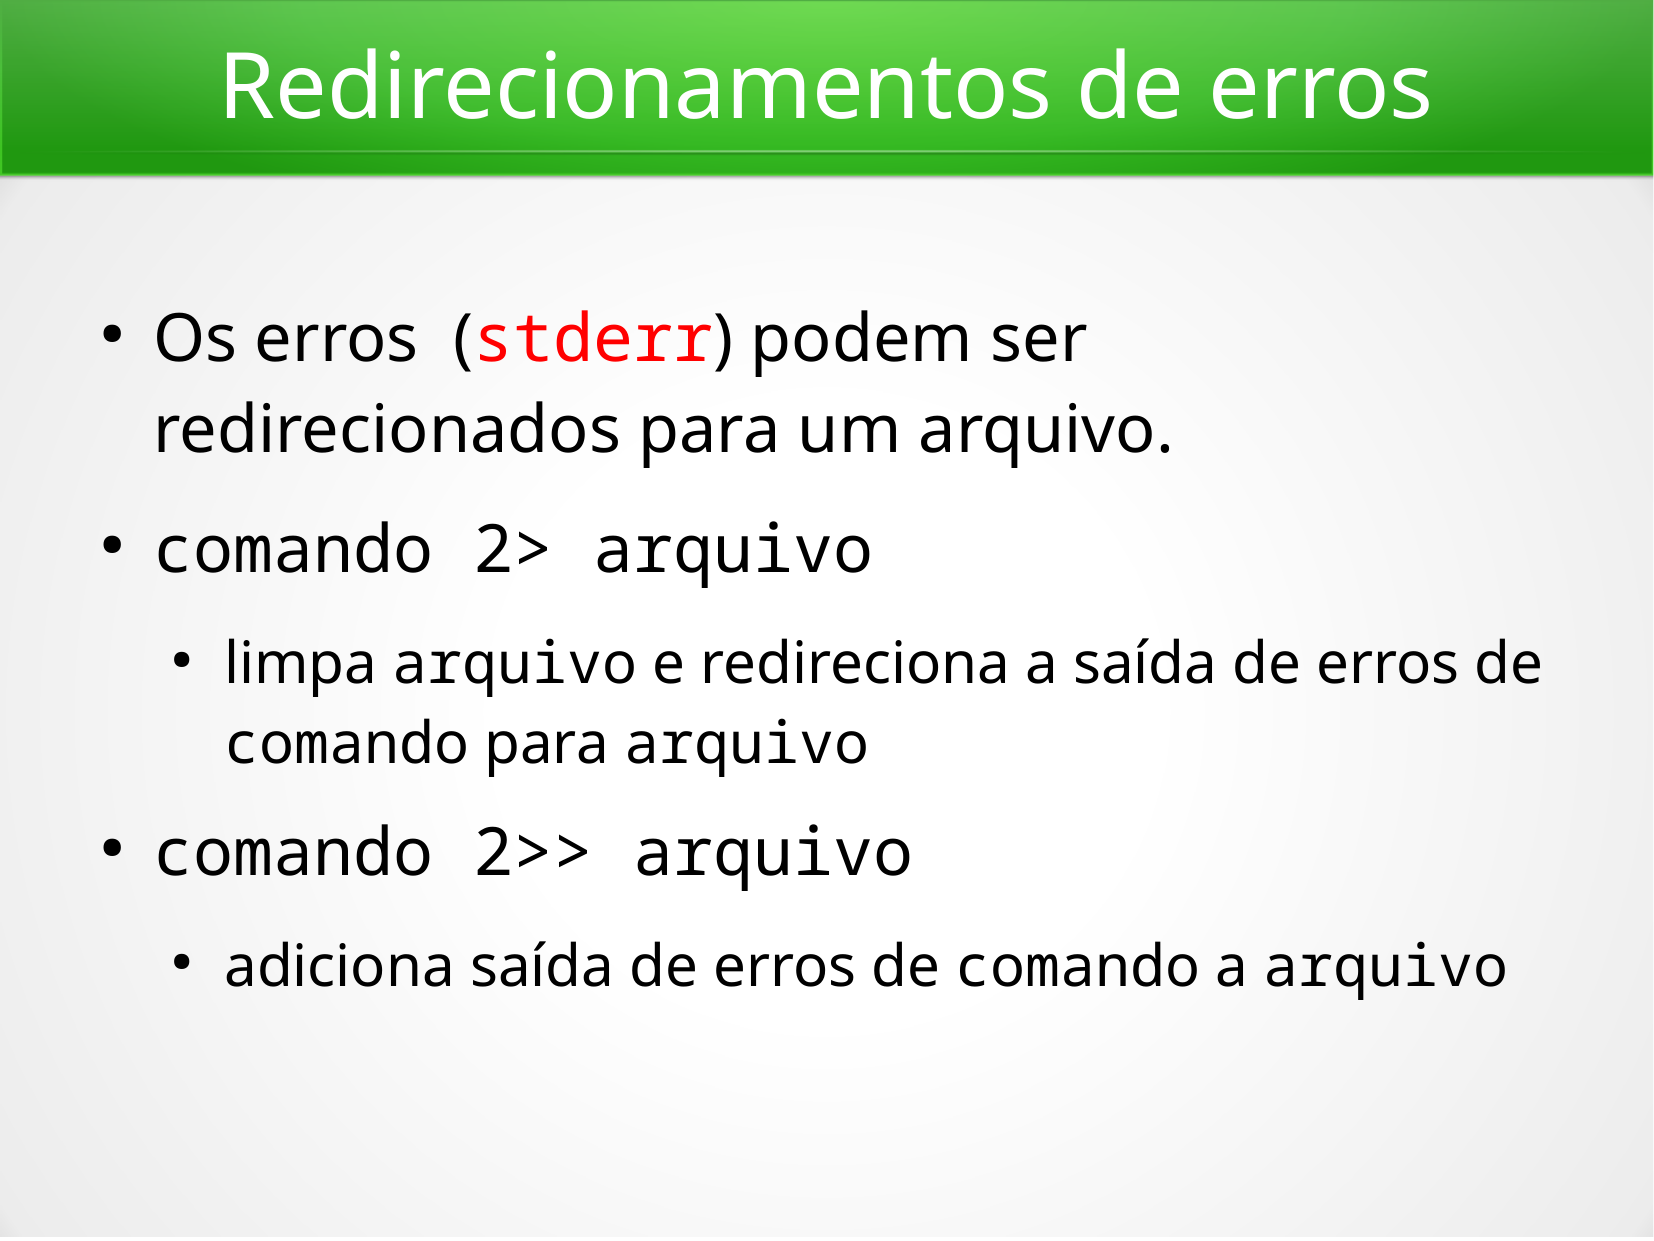

# Redirecionamentos de erros
Os erros (stderr) podem ser redirecionados para um arquivo.
comando 2> arquivo
limpa arquivo e redireciona a saída de erros de comando para arquivo
comando 2>> arquivo
adiciona saída de erros de comando a arquivo